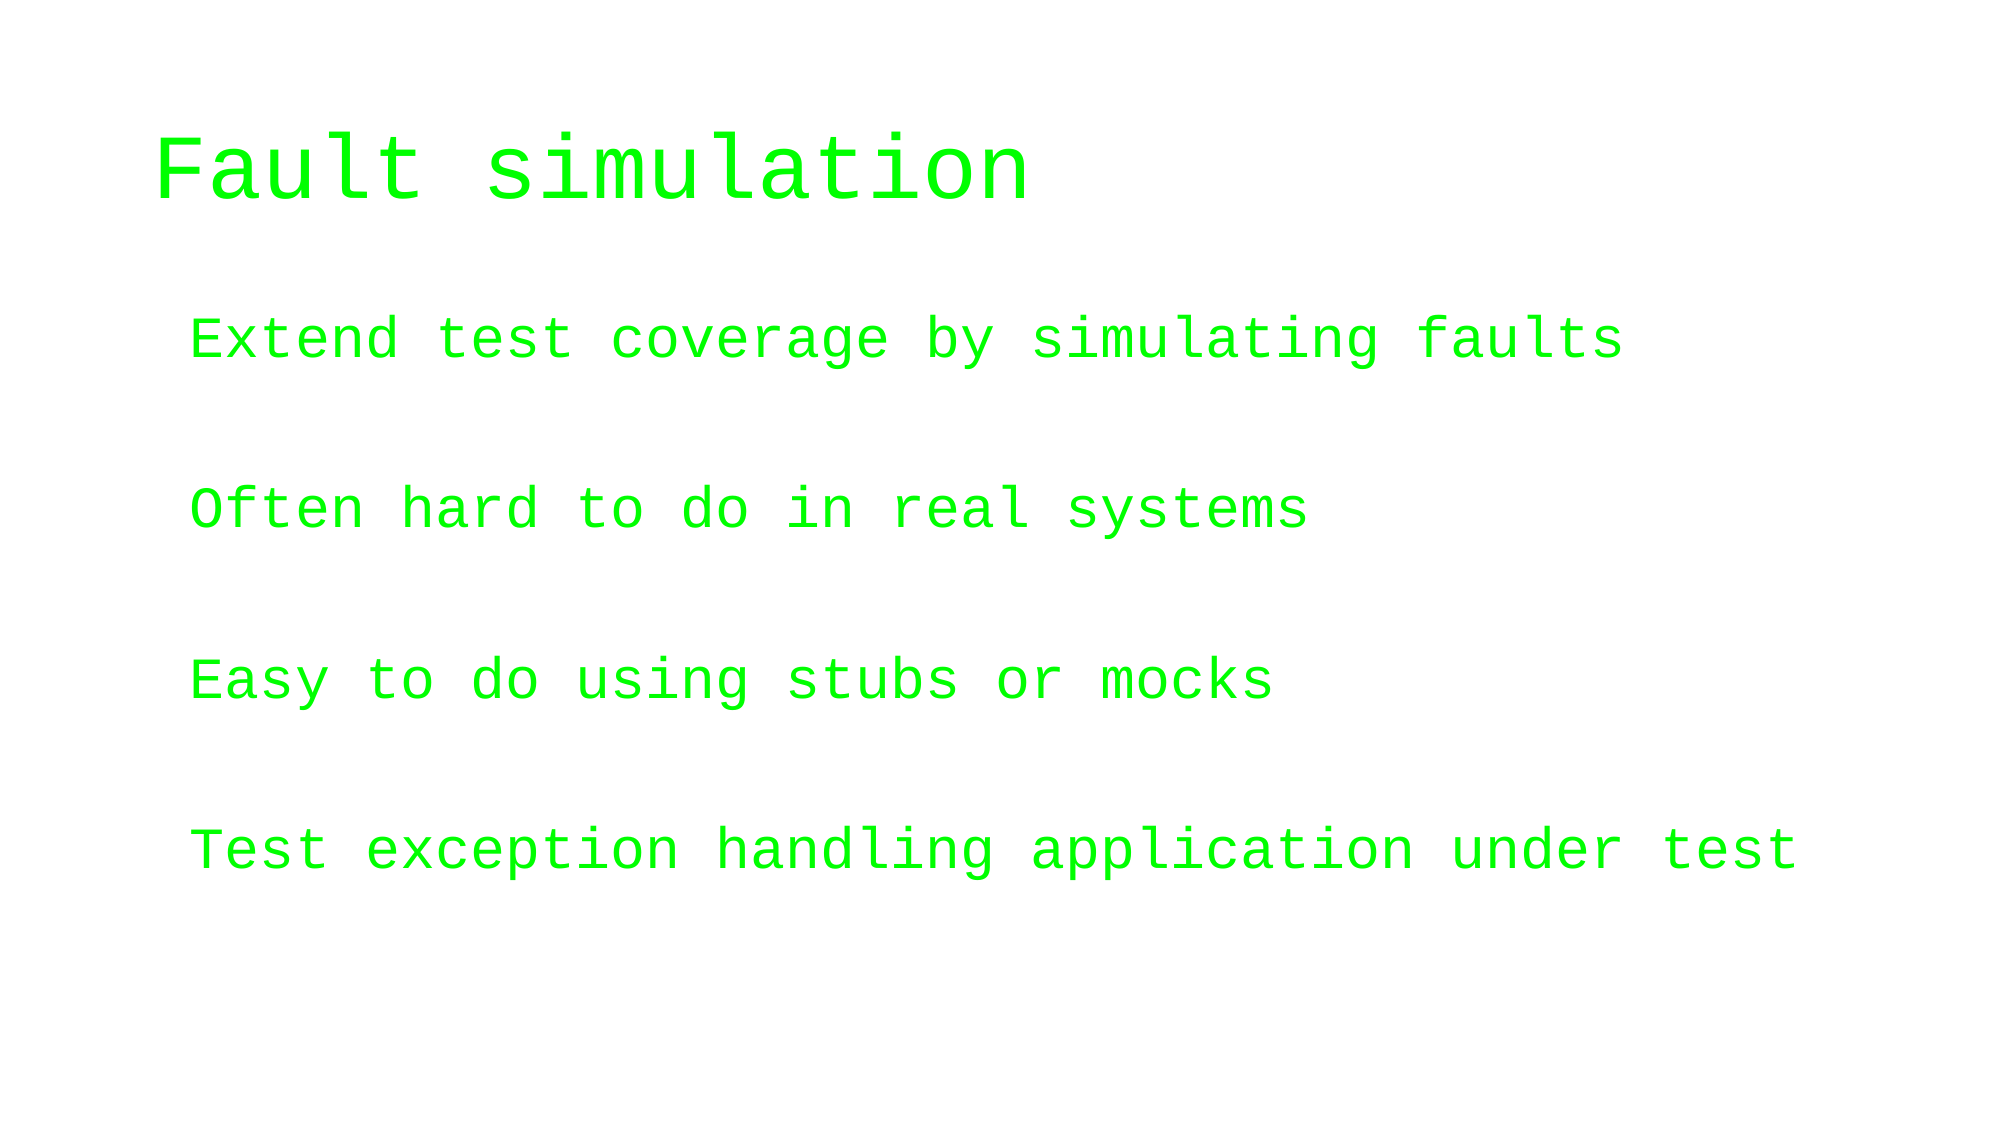

# Fault simulation
Extend test coverage by simulating faults
Often hard to do in real systems
Easy to do using stubs or mocks
Test exception handling application under test